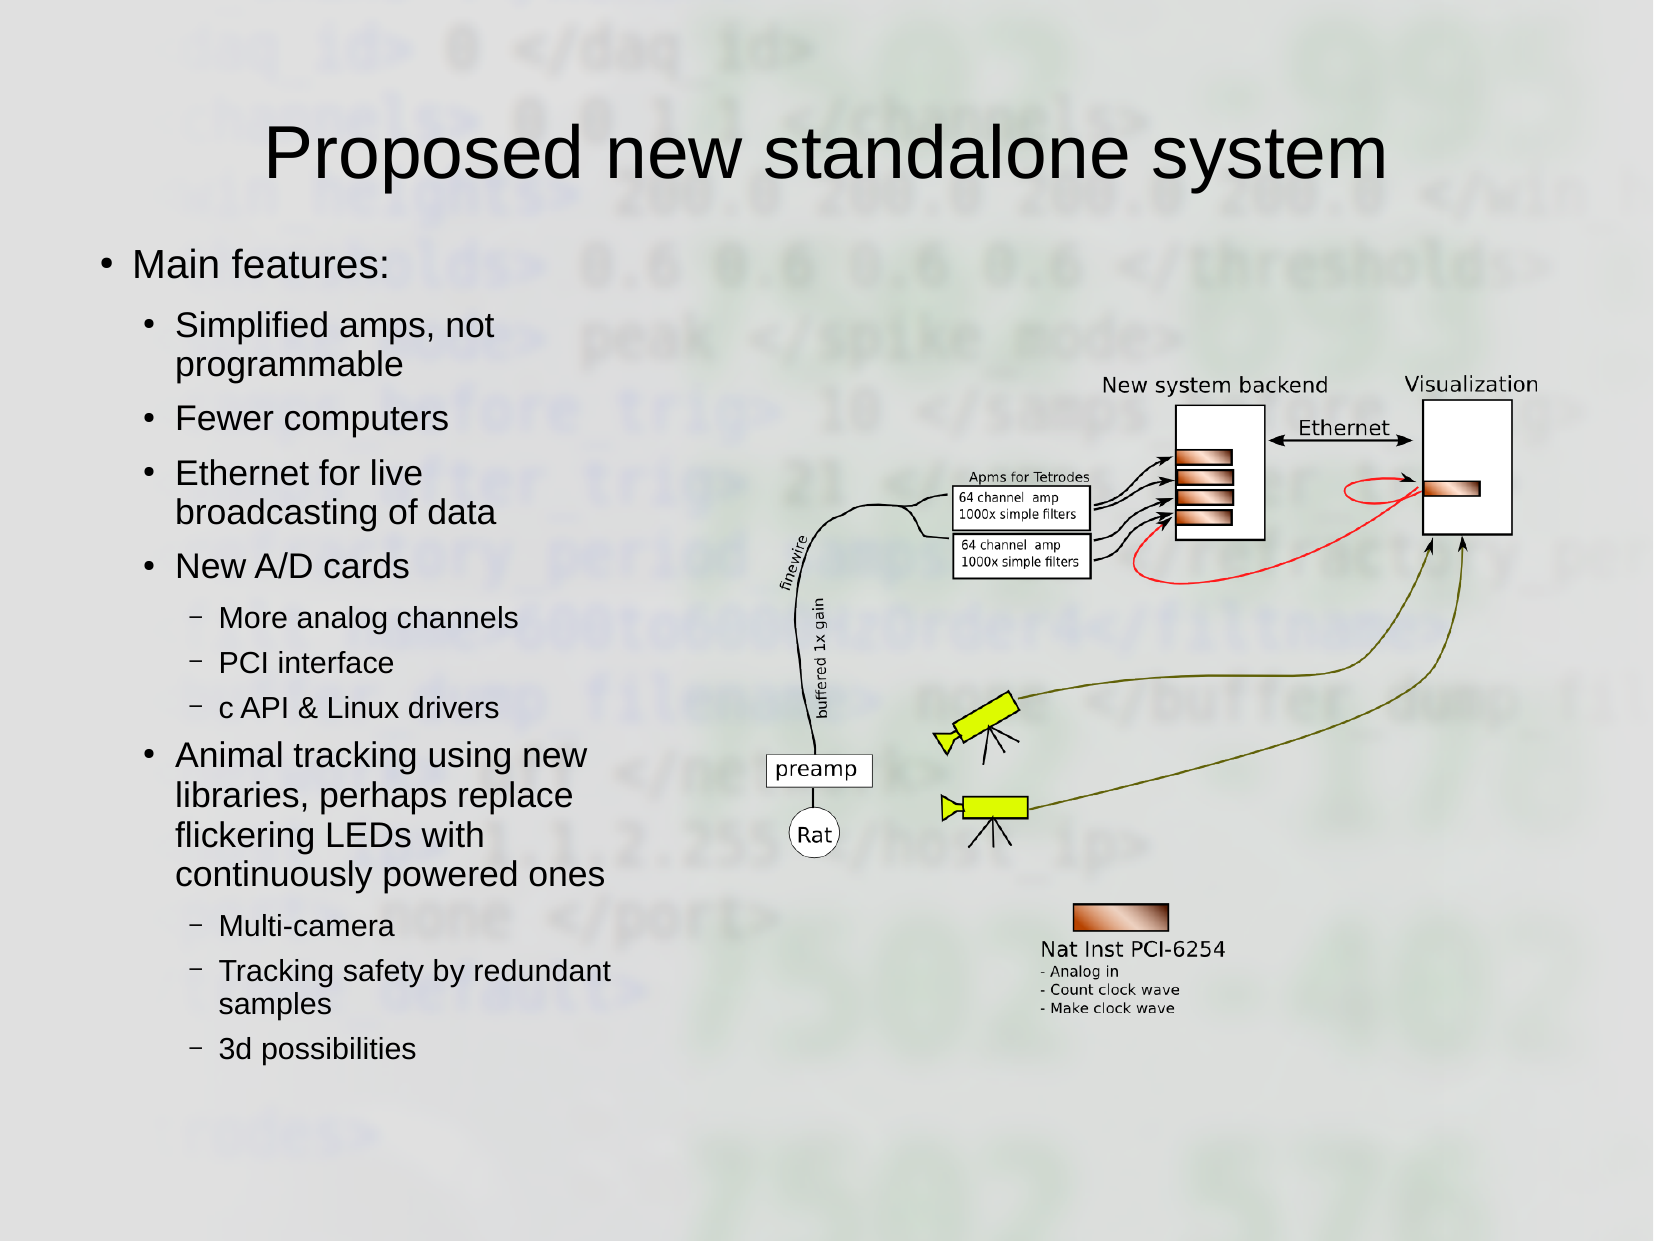

# Proposed new standalone system
Main features:
Simplified amps, not programmable
Fewer computers
Ethernet for live broadcasting of data
New A/D cards
More analog channels
PCI interface
c API & Linux drivers
Animal tracking using new libraries, perhaps replace flickering LEDs with continuously powered ones
Multi-camera
Tracking safety by redundant samples
3d possibilities